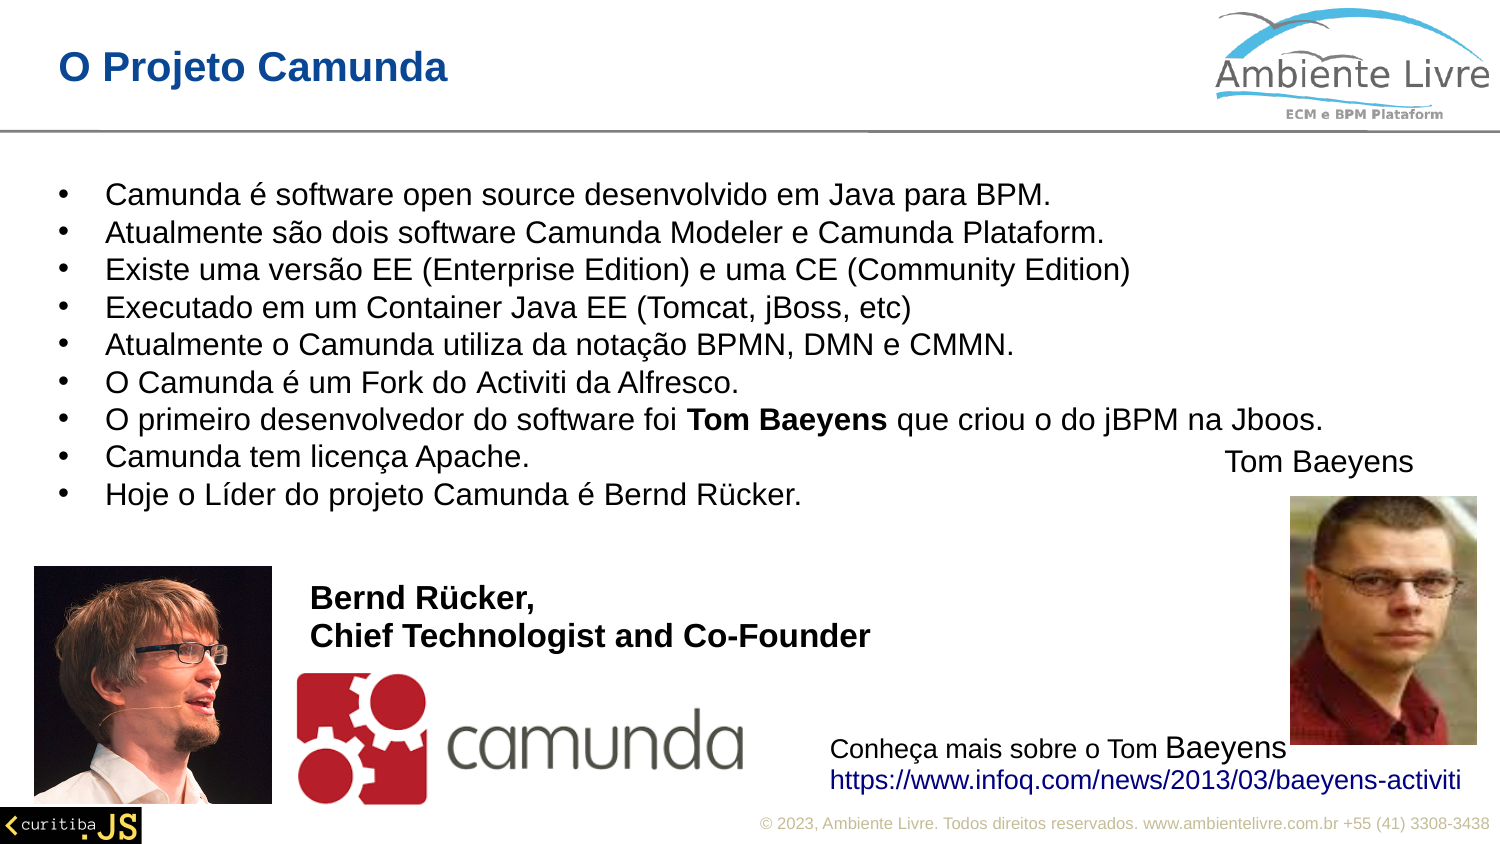

# O Projeto Camunda
Camunda é software open source desenvolvido em Java para BPM.
Atualmente são dois software Camunda Modeler e Camunda Plataform.
Existe uma versão EE (Enterprise Edition) e uma CE (Community Edition)
Executado em um Container Java EE (Tomcat, jBoss, etc)
Atualmente o Camunda utiliza da notação BPMN, DMN e CMMN.
O Camunda é um Fork do Activiti da Alfresco.
O primeiro desenvolvedor do software foi Tom Baeyens que criou o do jBPM na Jboos.
Camunda tem licença Apache.
Hoje o Líder do projeto Camunda é Bernd Rücker.
Tom Baeyens
Bernd Rücker,
Chief Technologist and Co-Founder
Conheça mais sobre o Tom Baeyens https://www.infoq.com/news/2013/03/baeyens-activiti